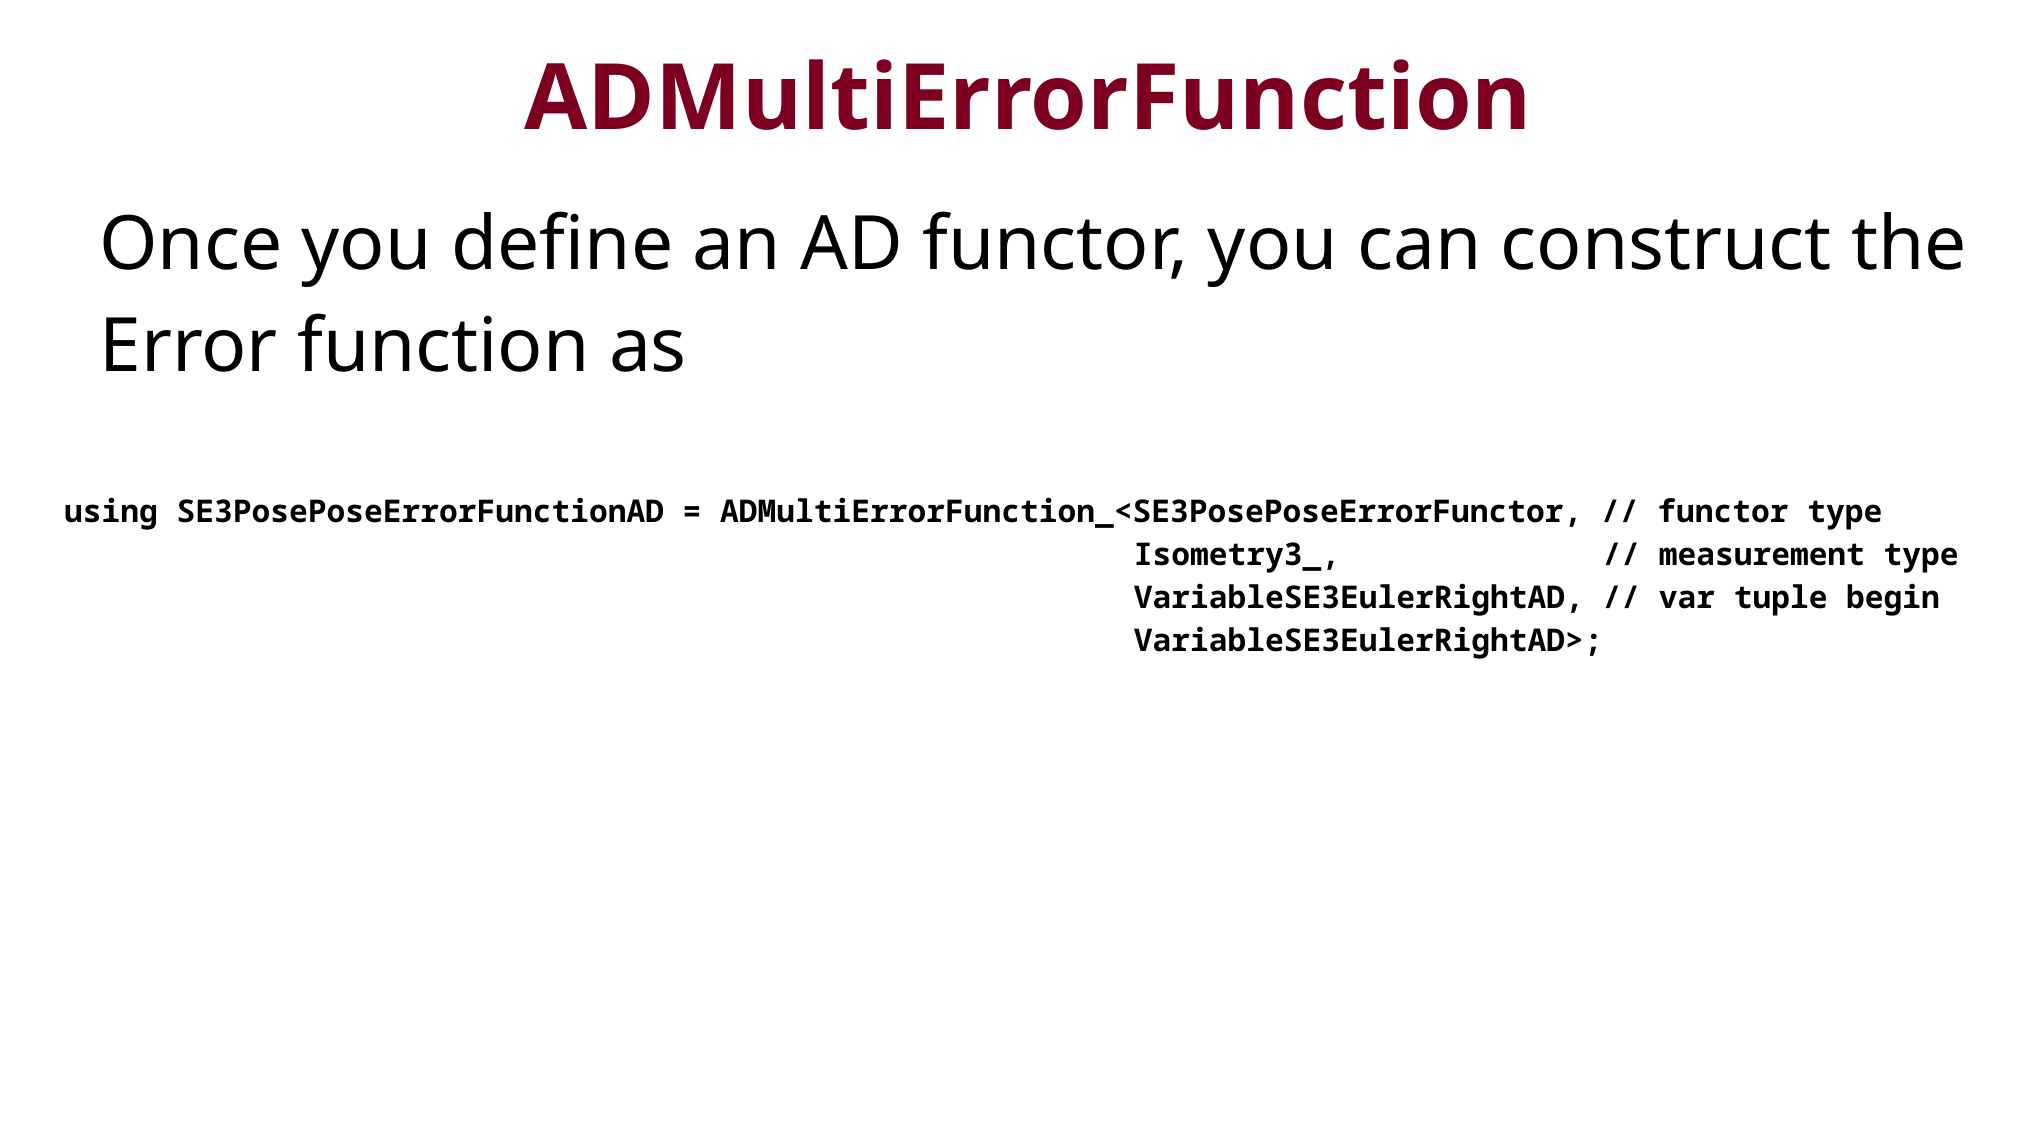

# ADMultiErrorFunction
Once you define an AD functor, you can construct the Error function as
 using SE3PosePoseErrorFunctionAD = ADMultiErrorFunction_<SE3PosePoseErrorFunctor, // functor type
					 										Isometry3_, // measurement type
					 										VariableSE3EulerRightAD, // var tuple begin
					 										VariableSE3EulerRightAD>;